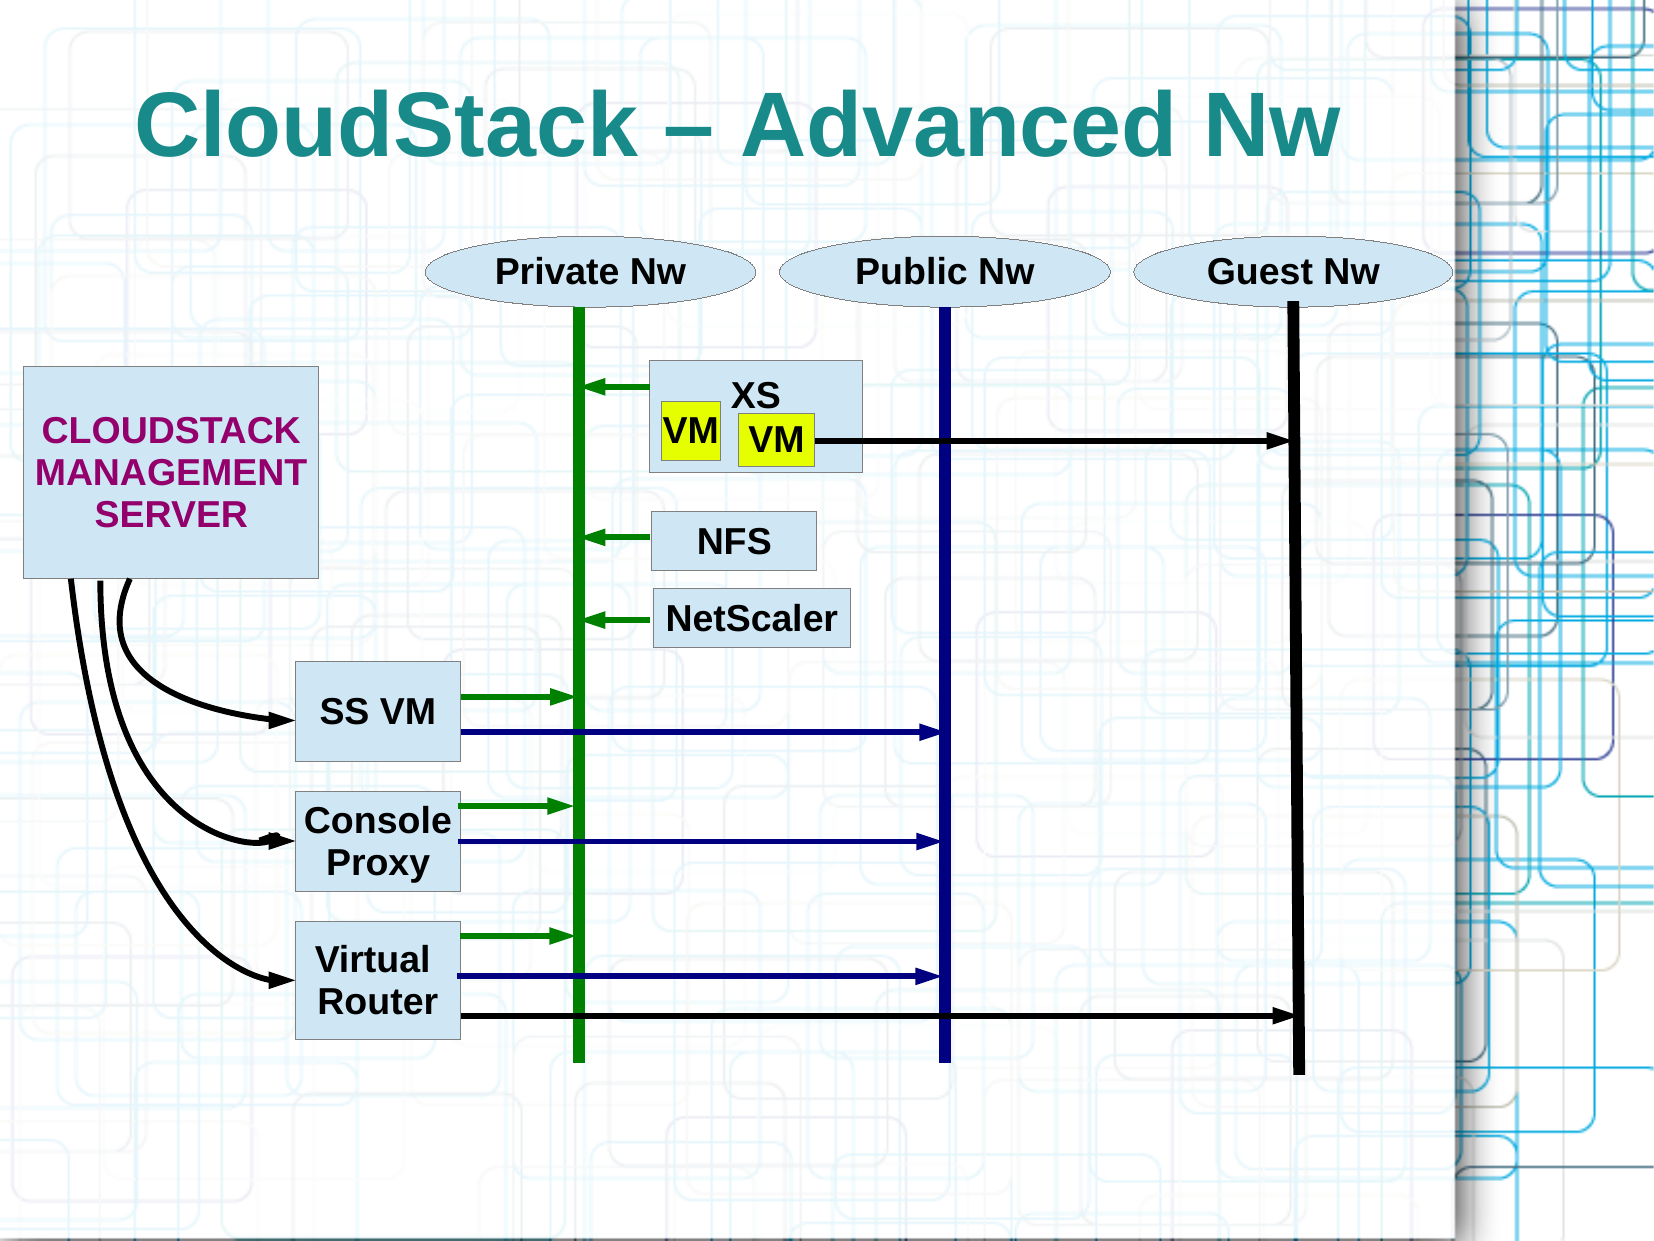

# CloudStack – Advanced Nw
Private Nw
Public Nw
Guest Nw
XS
CLOUDSTACK
MANAGEMENT
SERVER
VM
VM
NFS
NetScaler
SS VM
Console
Proxy
Virtual
Router